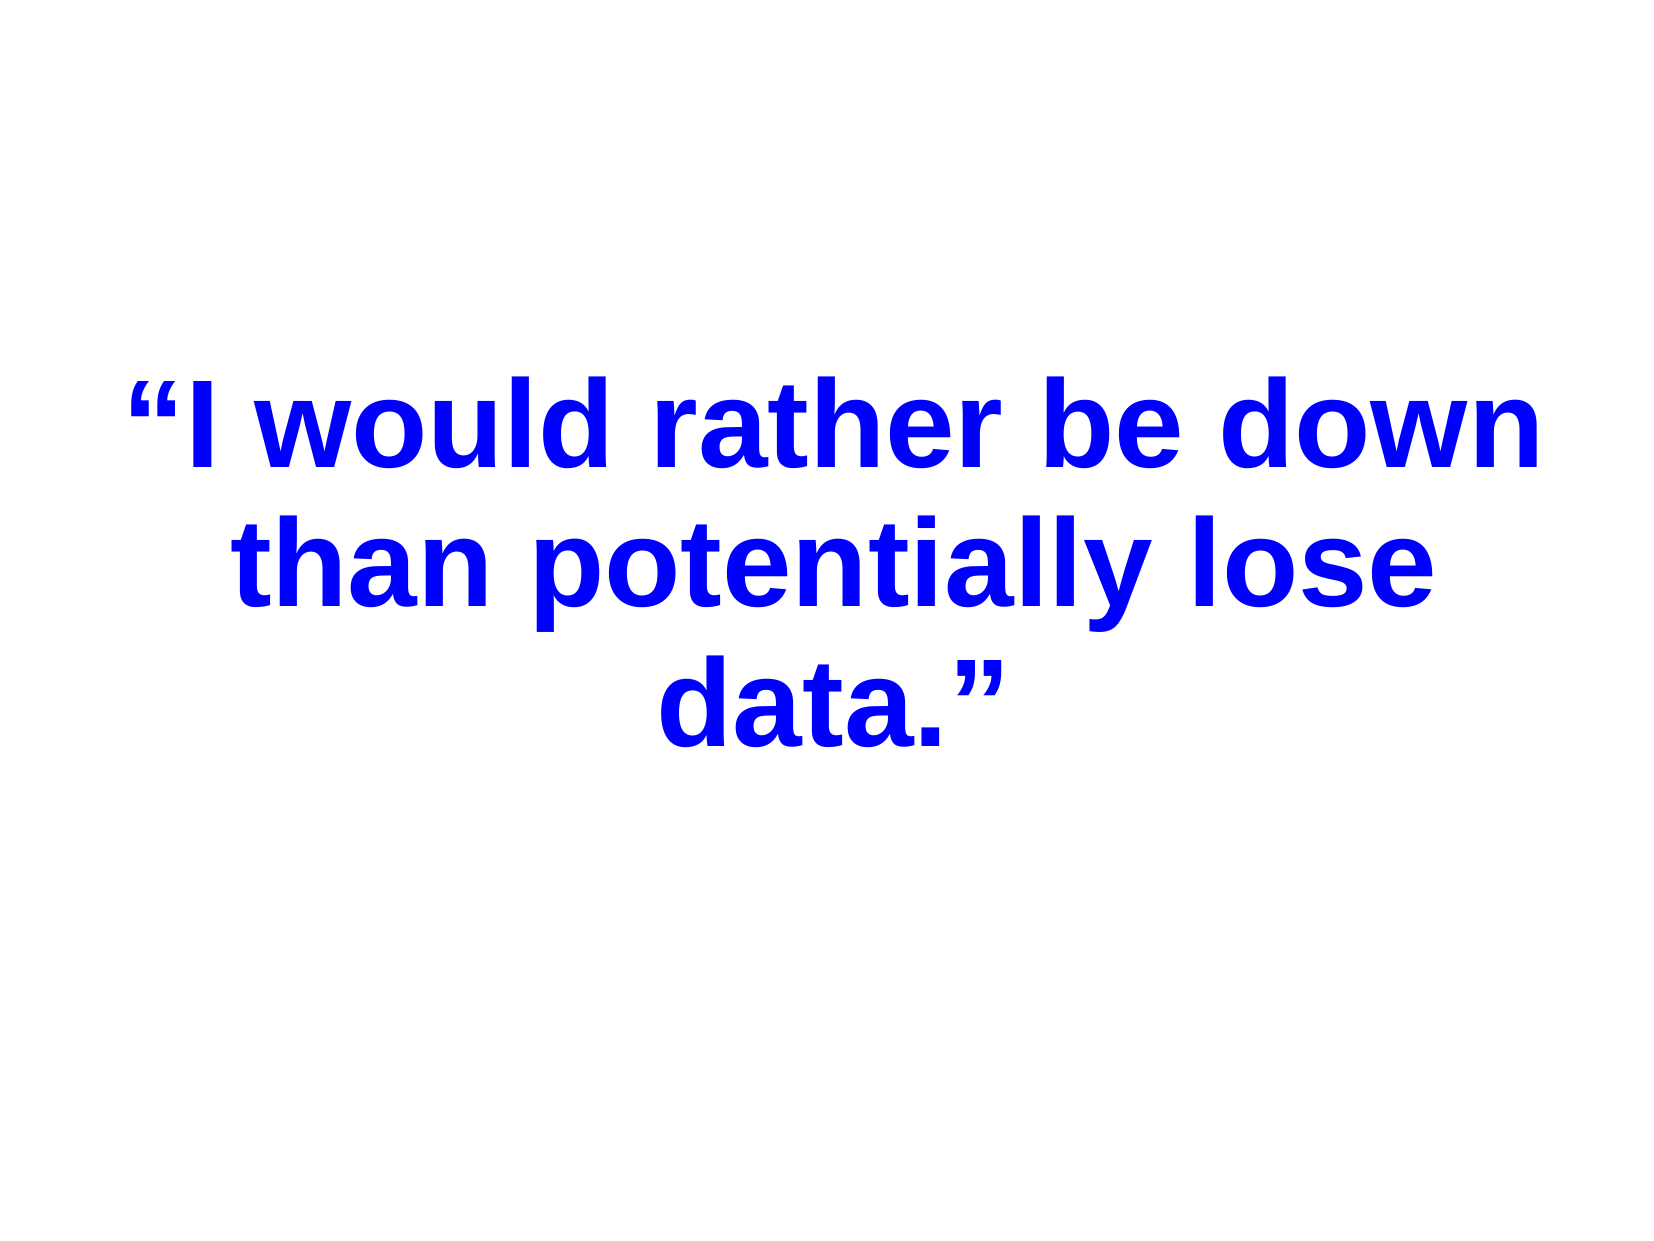

# “I would rather be down than potentially lose data.”